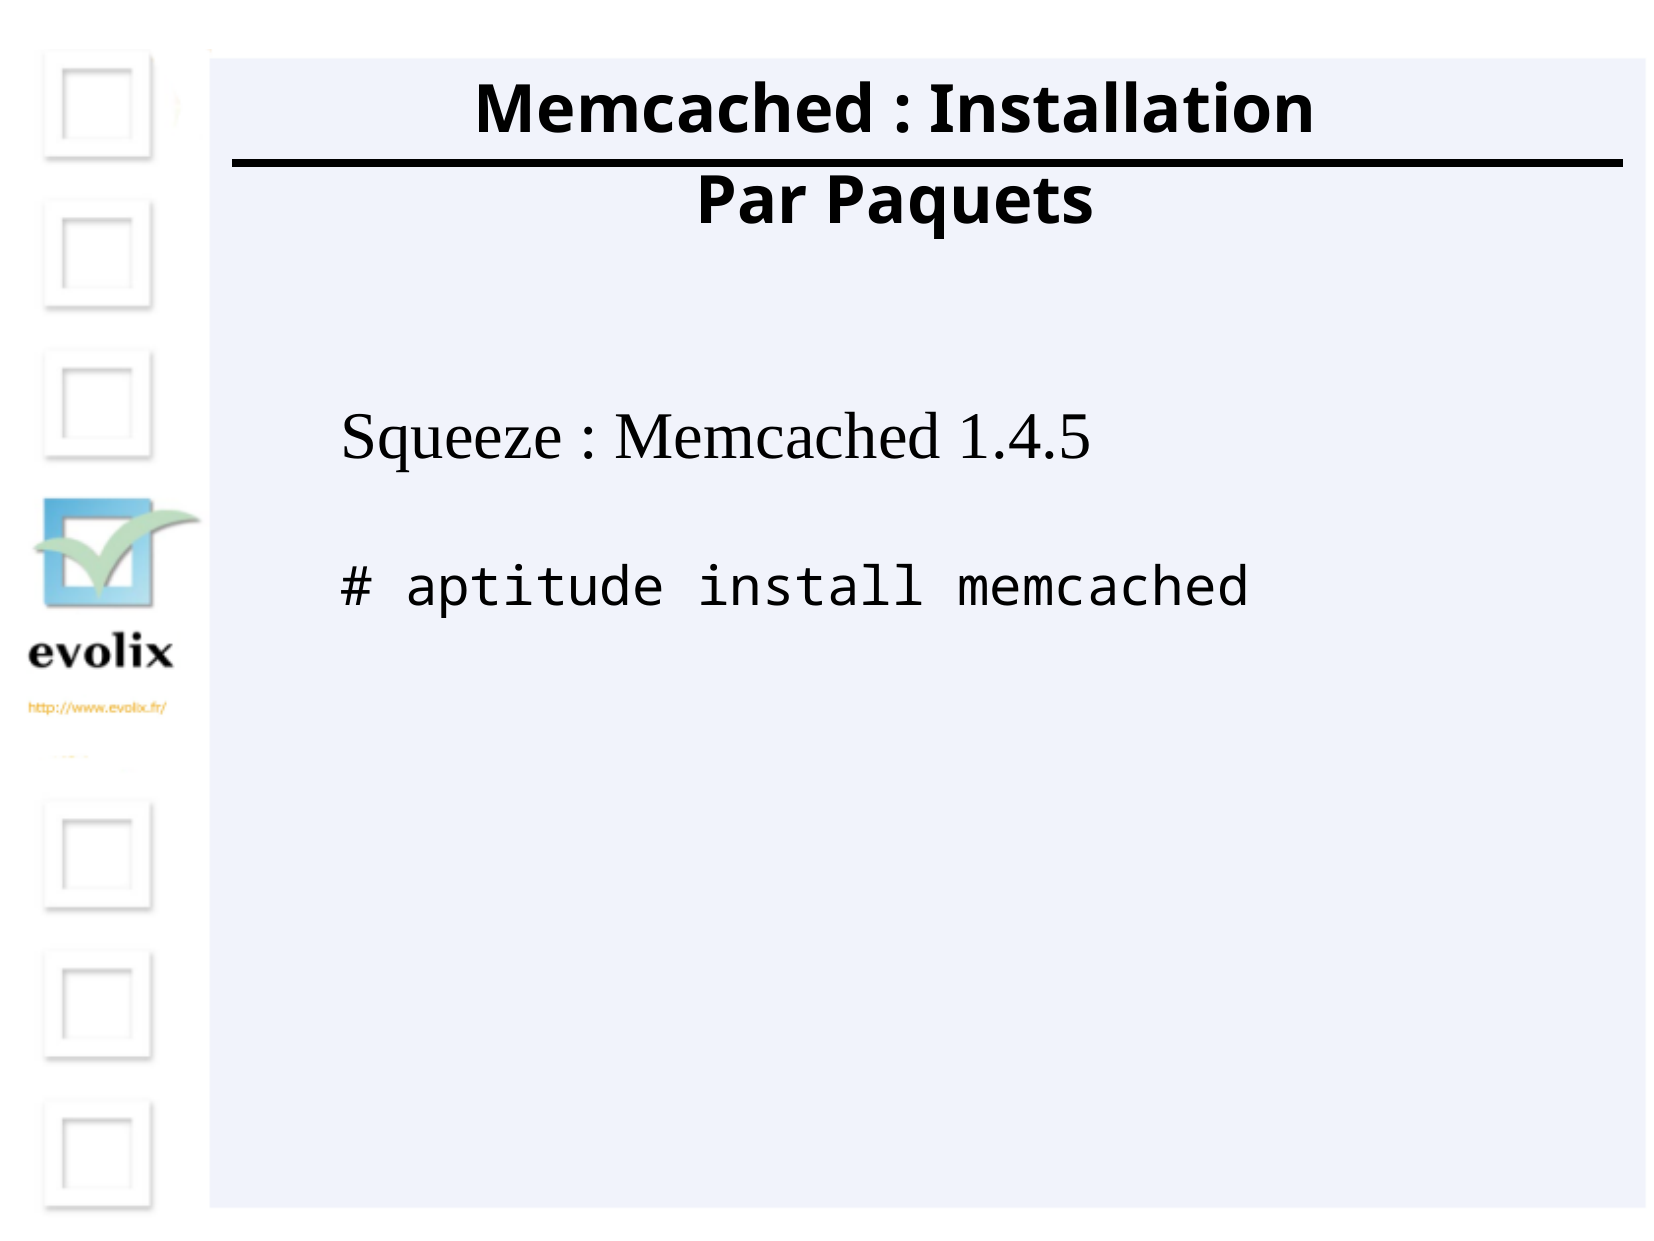

# Memcached : Installation Par Paquets
Squeeze : Memcached 1.4.5
# aptitude install memcached